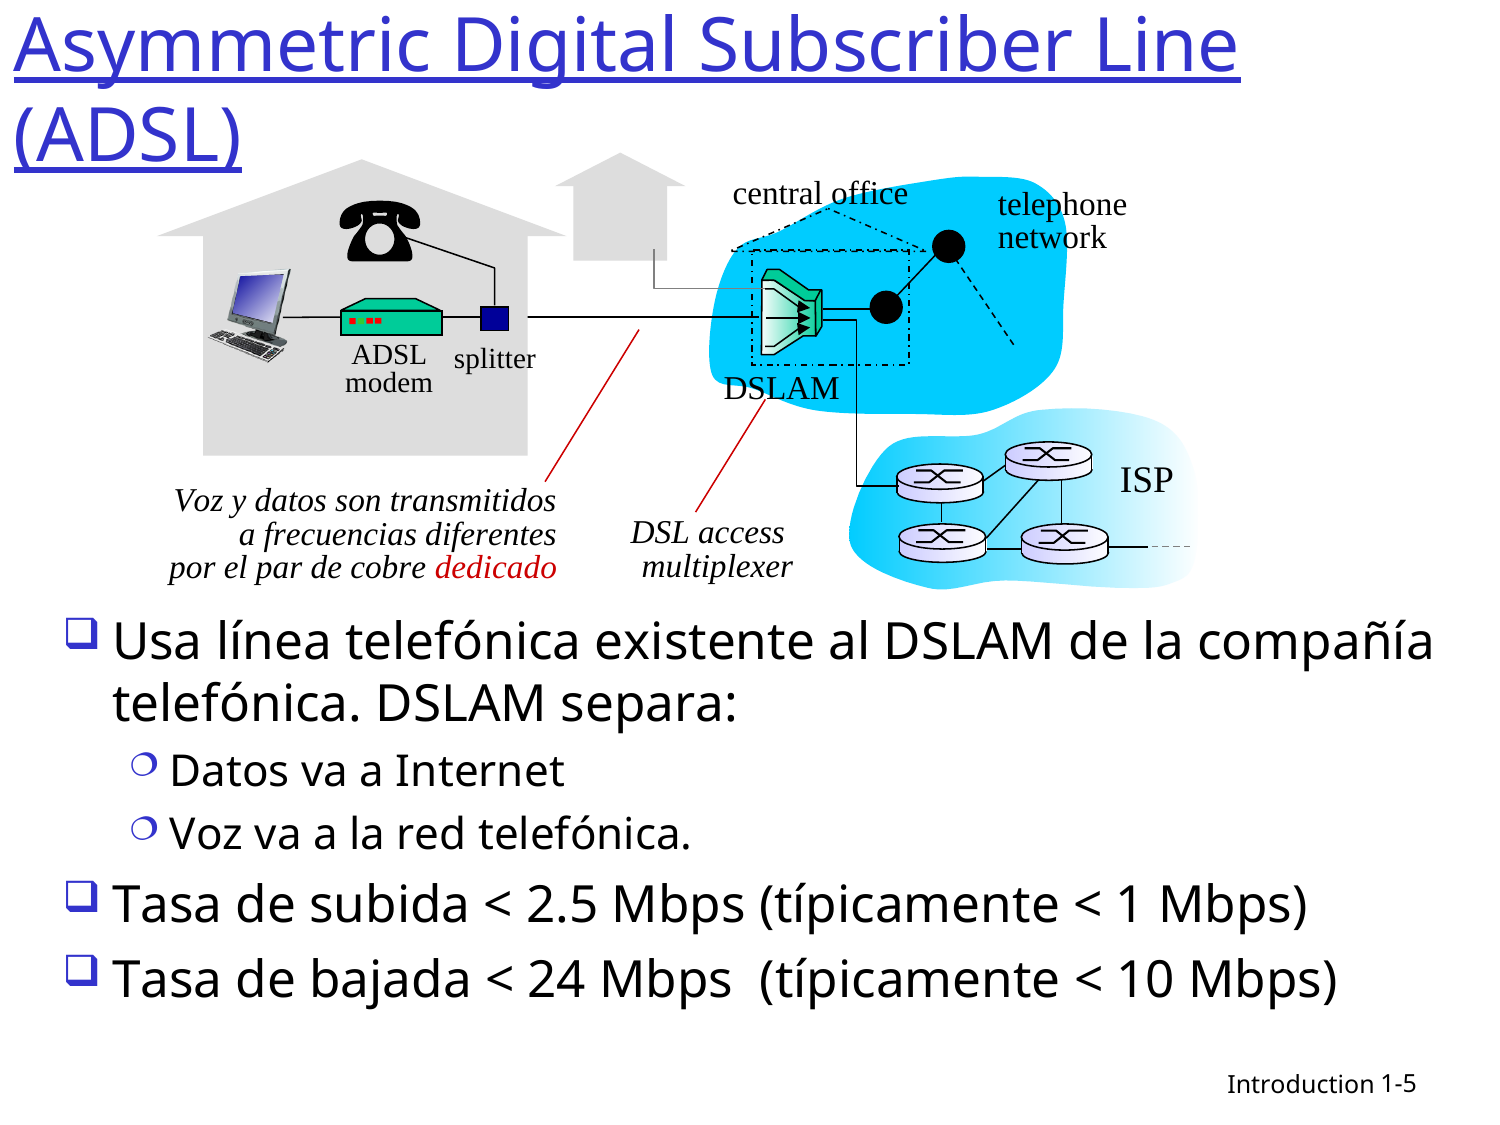

# Asymmetric Digital Subscriber Line (ADSL)
central office
telephone
network
Voz y datos son transmitidos
a frecuencias diferentes
por el par de cobre dedicado
ADSL
modem
splitter
DSLAM
DSL access
multiplexer
ISP
Usa línea telefónica existente al DSLAM de la compañía telefónica. DSLAM separa:
Datos va a Internet
Voz va a la red telefónica.
Tasa de subida < 2.5 Mbps (típicamente < 1 Mbps)
Tasa de bajada < 24 Mbps (típicamente < 10 Mbps)
Introduction